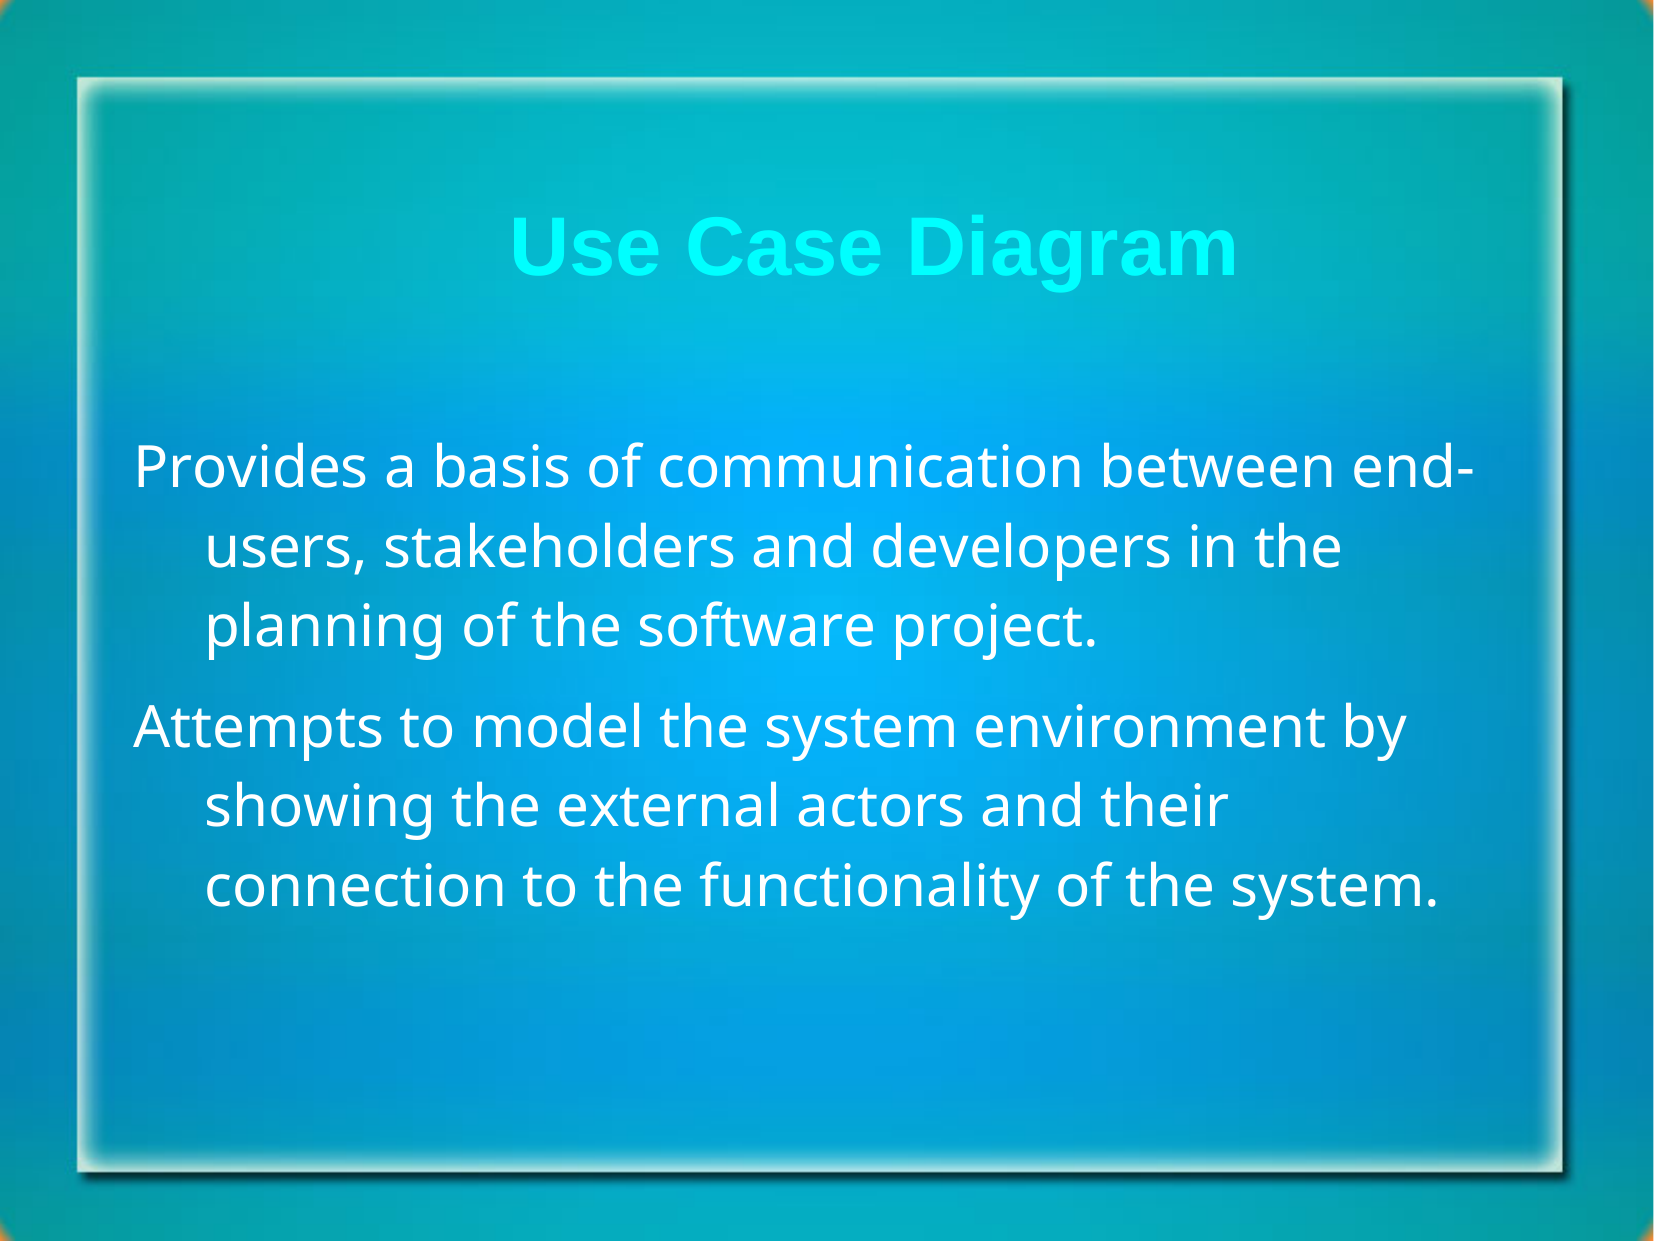

Use Case Diagram
# Provides a basis of communication between end-users, stakeholders and developers in the planning of the software project.
Attempts to model the system environment by showing the external actors and their connection to the functionality of the system.